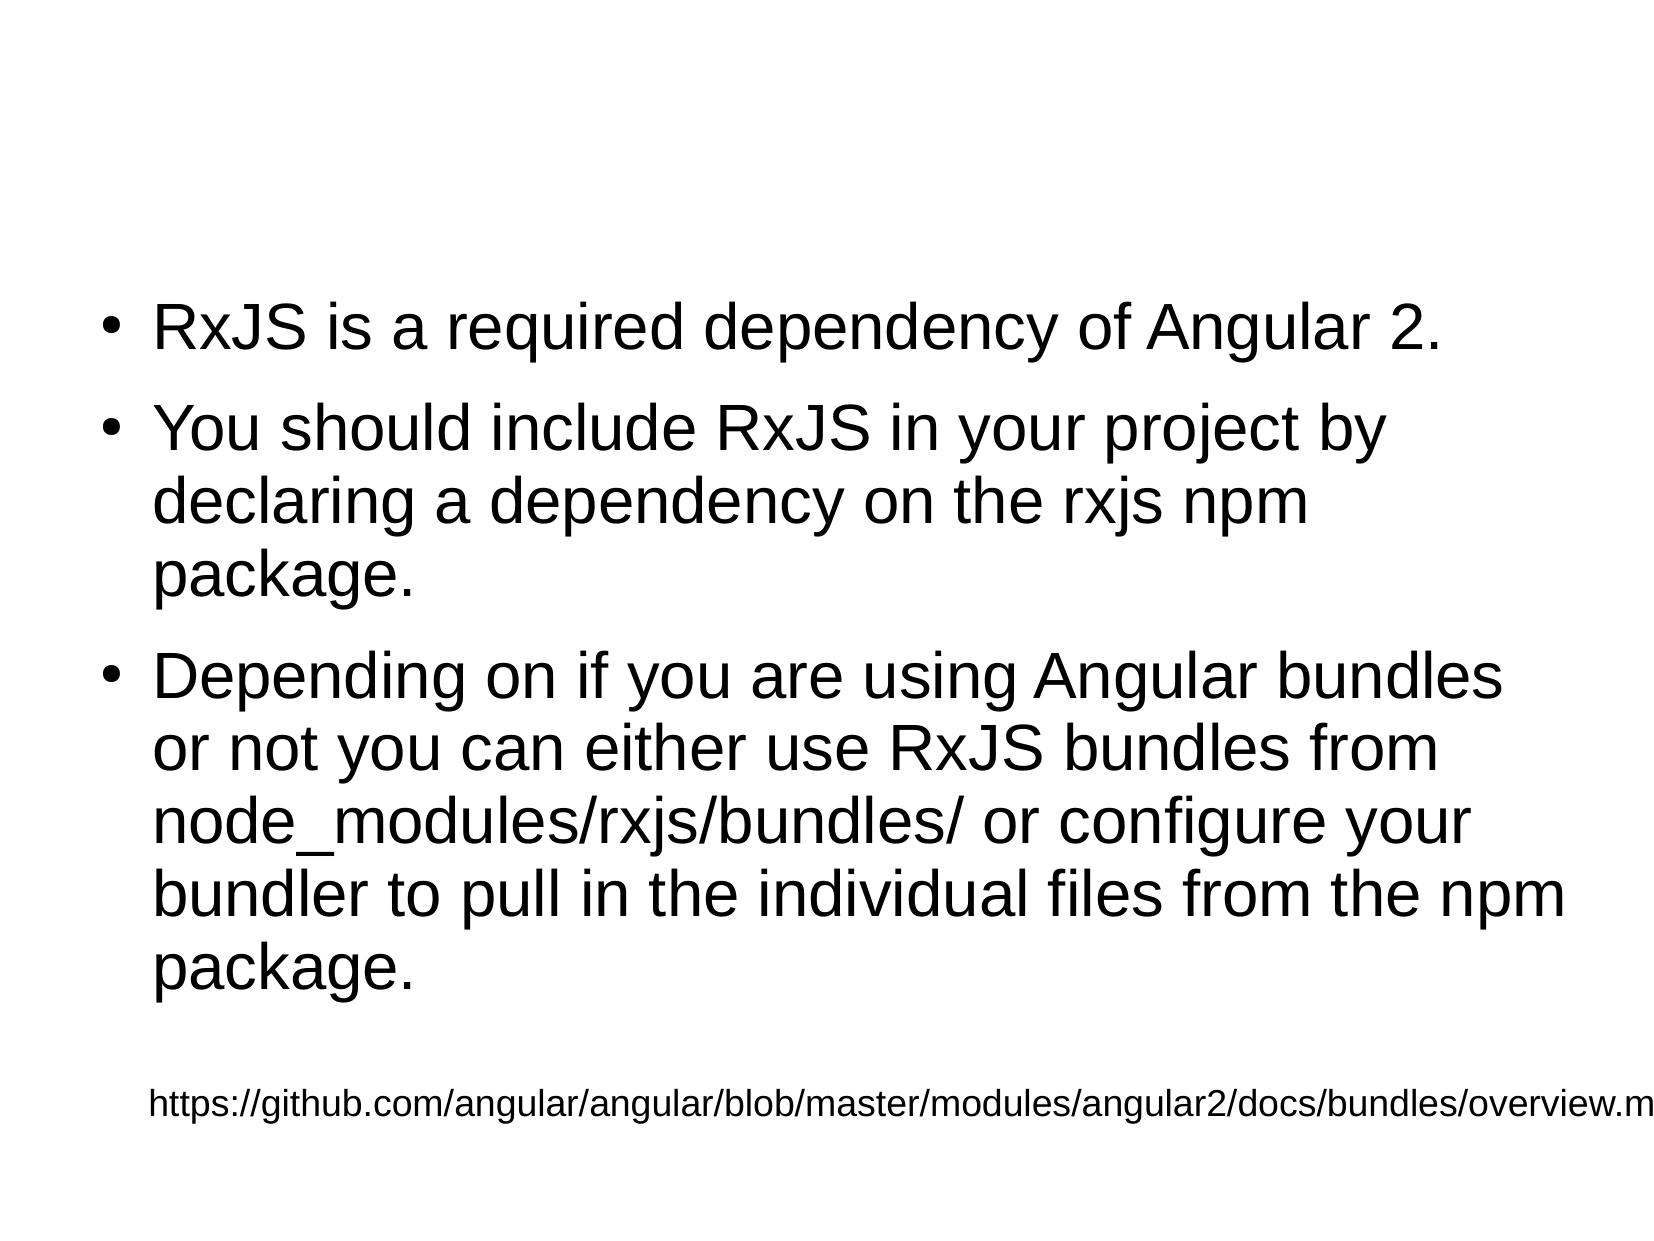

#
RxJS is a required dependency of Angular 2.
You should include RxJS in your project by declaring a dependency on the rxjs npm package.
Depending on if you are using Angular bundles or not you can either use RxJS bundles from node_modules/rxjs/bundles/ or configure your bundler to pull in the individual files from the npm package.
https://github.com/angular/angular/blob/master/modules/angular2/docs/bundles/overview.md#required-polyfills